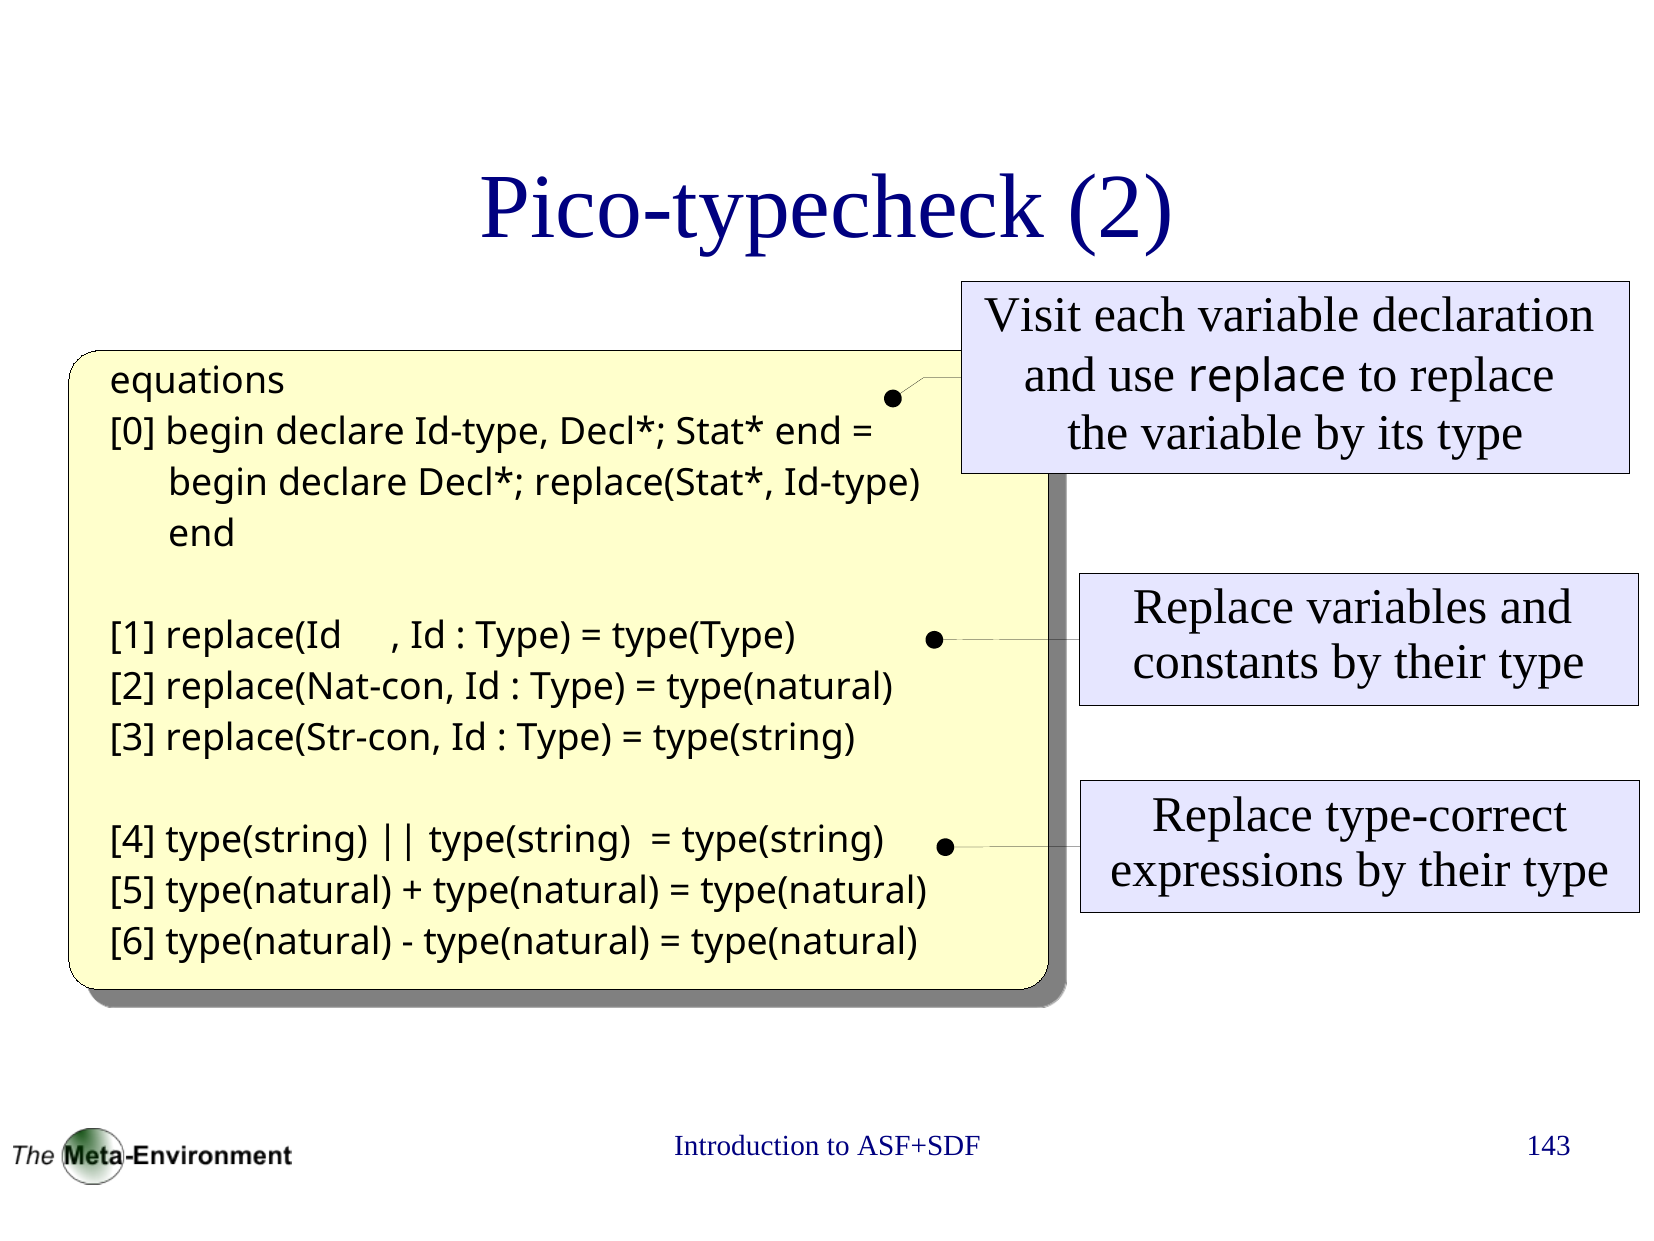

# Pico-typecheck (2)
equations
[0] begin declare Id-type, Decl*; Stat* end =
 begin declare Decl*; replace(Stat*, Id-type)
 end
[1] replace(Id , Id : Type) = type(Type)
[2] replace(Nat-con, Id : Type) = type(natural)
[3] replace(Str-con, Id : Type) = type(string)
[4] type(string) || type(string) = type(string)
[5] type(natural) + type(natural) = type(natural)
[6] type(natural) - type(natural) = type(natural)
143